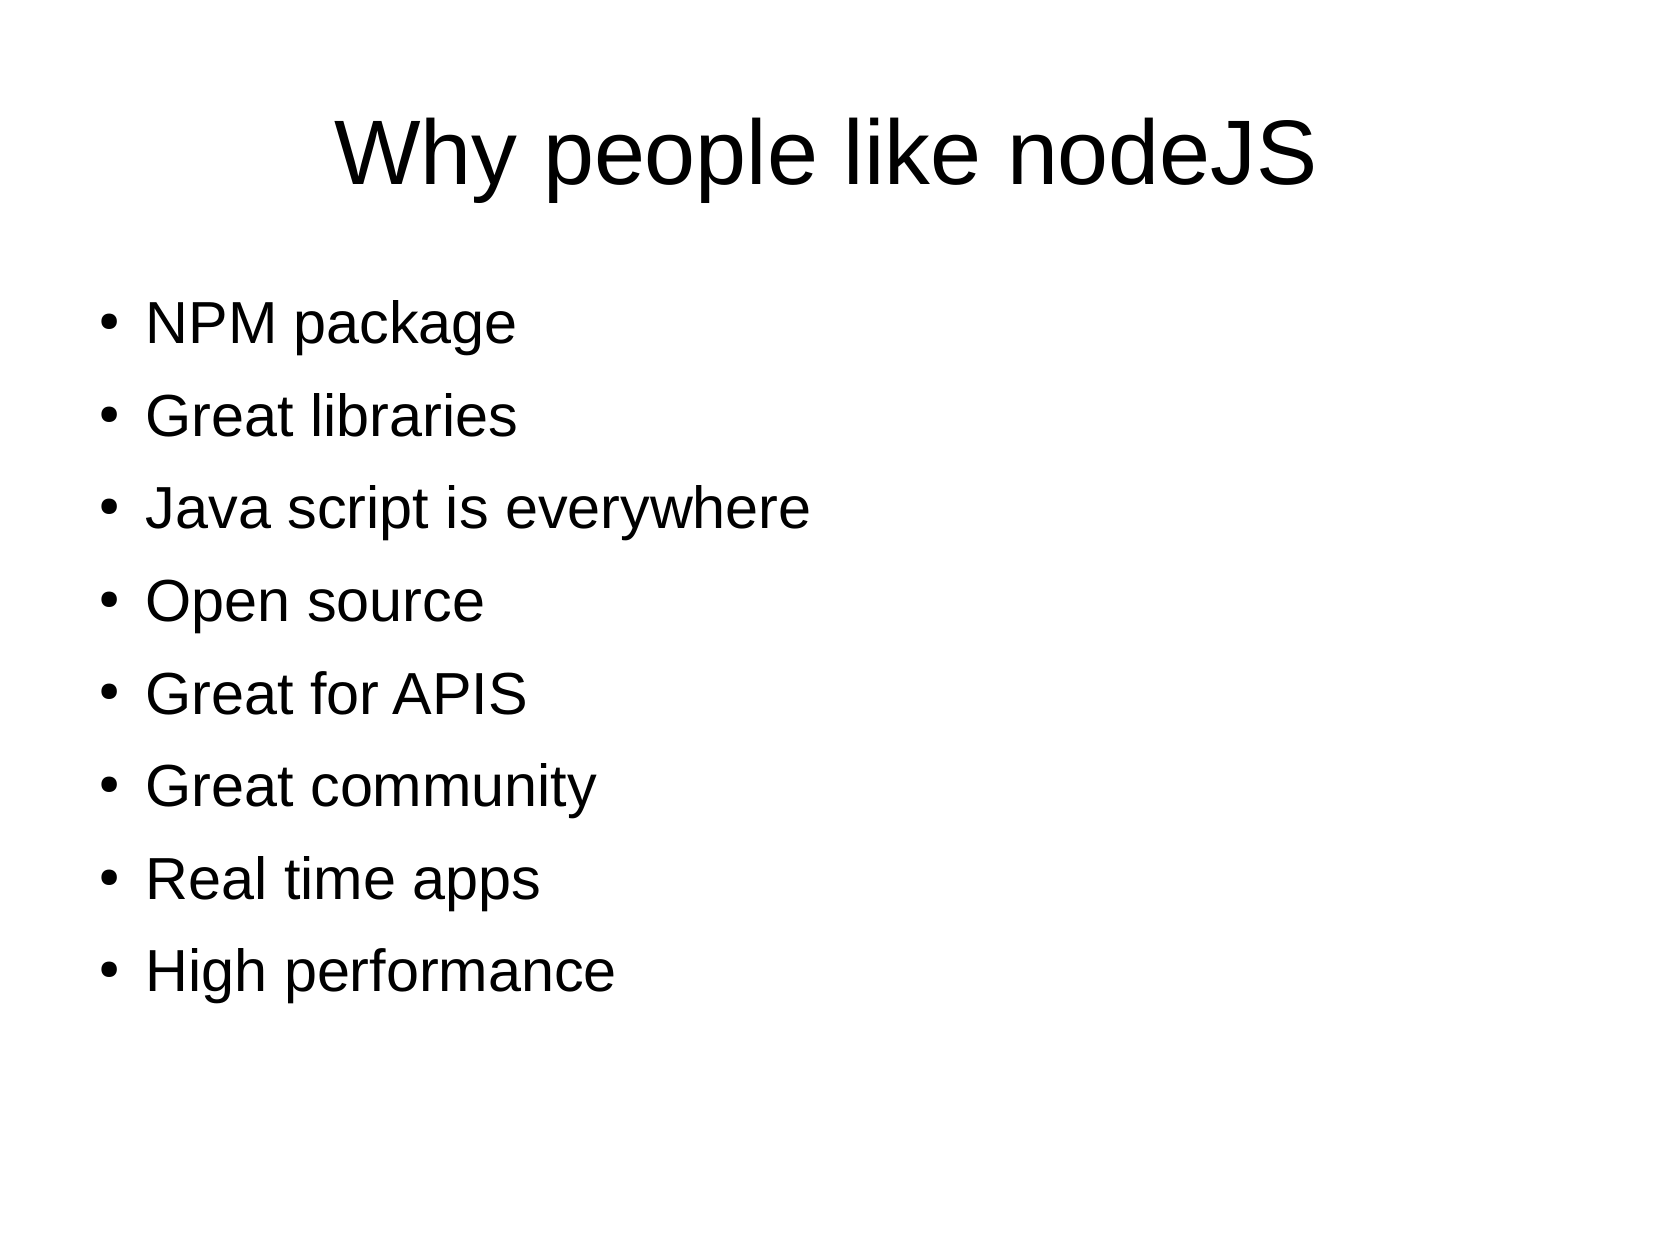

# Why people like nodeJS
NPM package
Great libraries
Java script is everywhere
Open source
Great for APIS
Great community
Real time apps
High performance